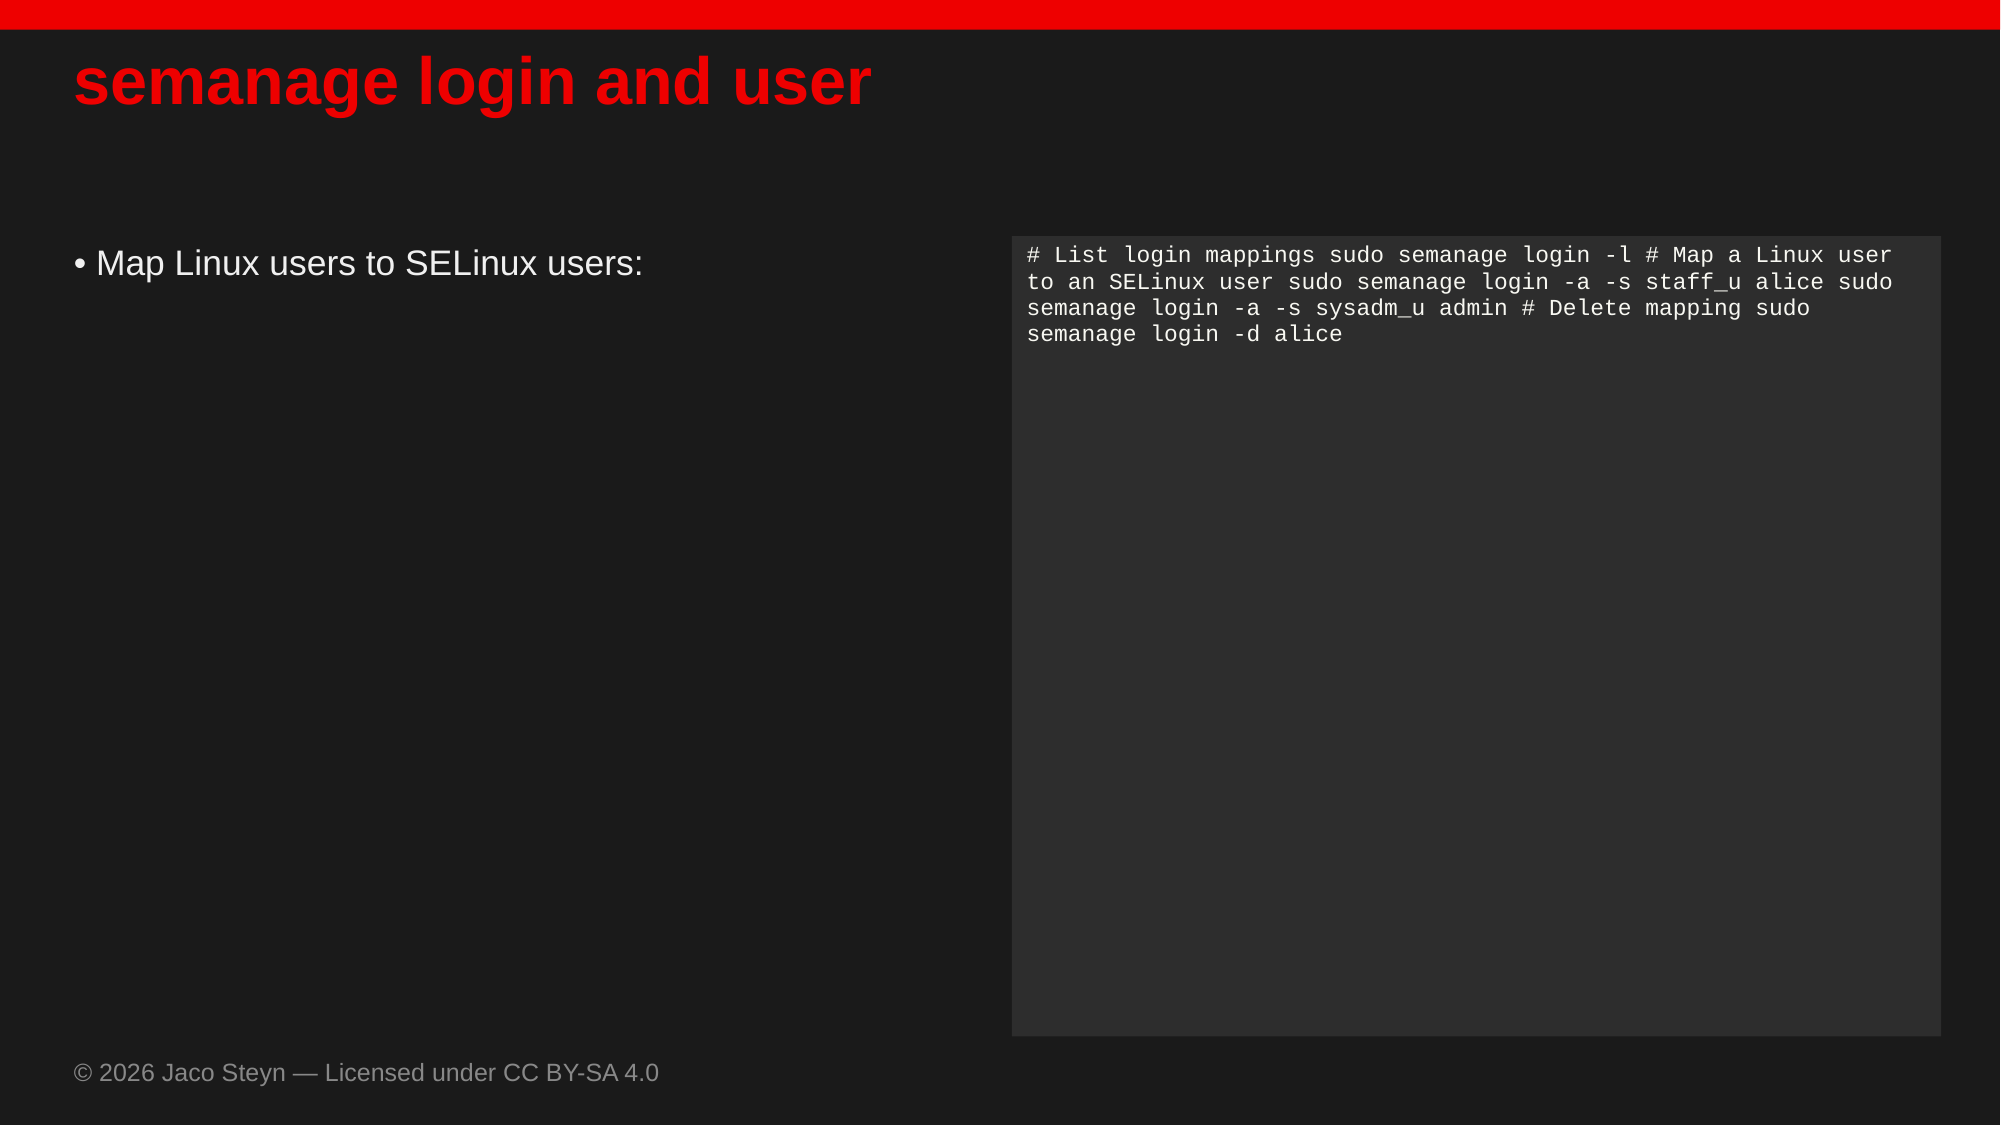

semanage login and user
• Map Linux users to SELinux users:
# List login mappings sudo semanage login -l # Map a Linux user to an SELinux user sudo semanage login -a -s staff_u alice sudo semanage login -a -s sysadm_u admin # Delete mapping sudo semanage login -d alice
© 2026 Jaco Steyn — Licensed under CC BY-SA 4.0